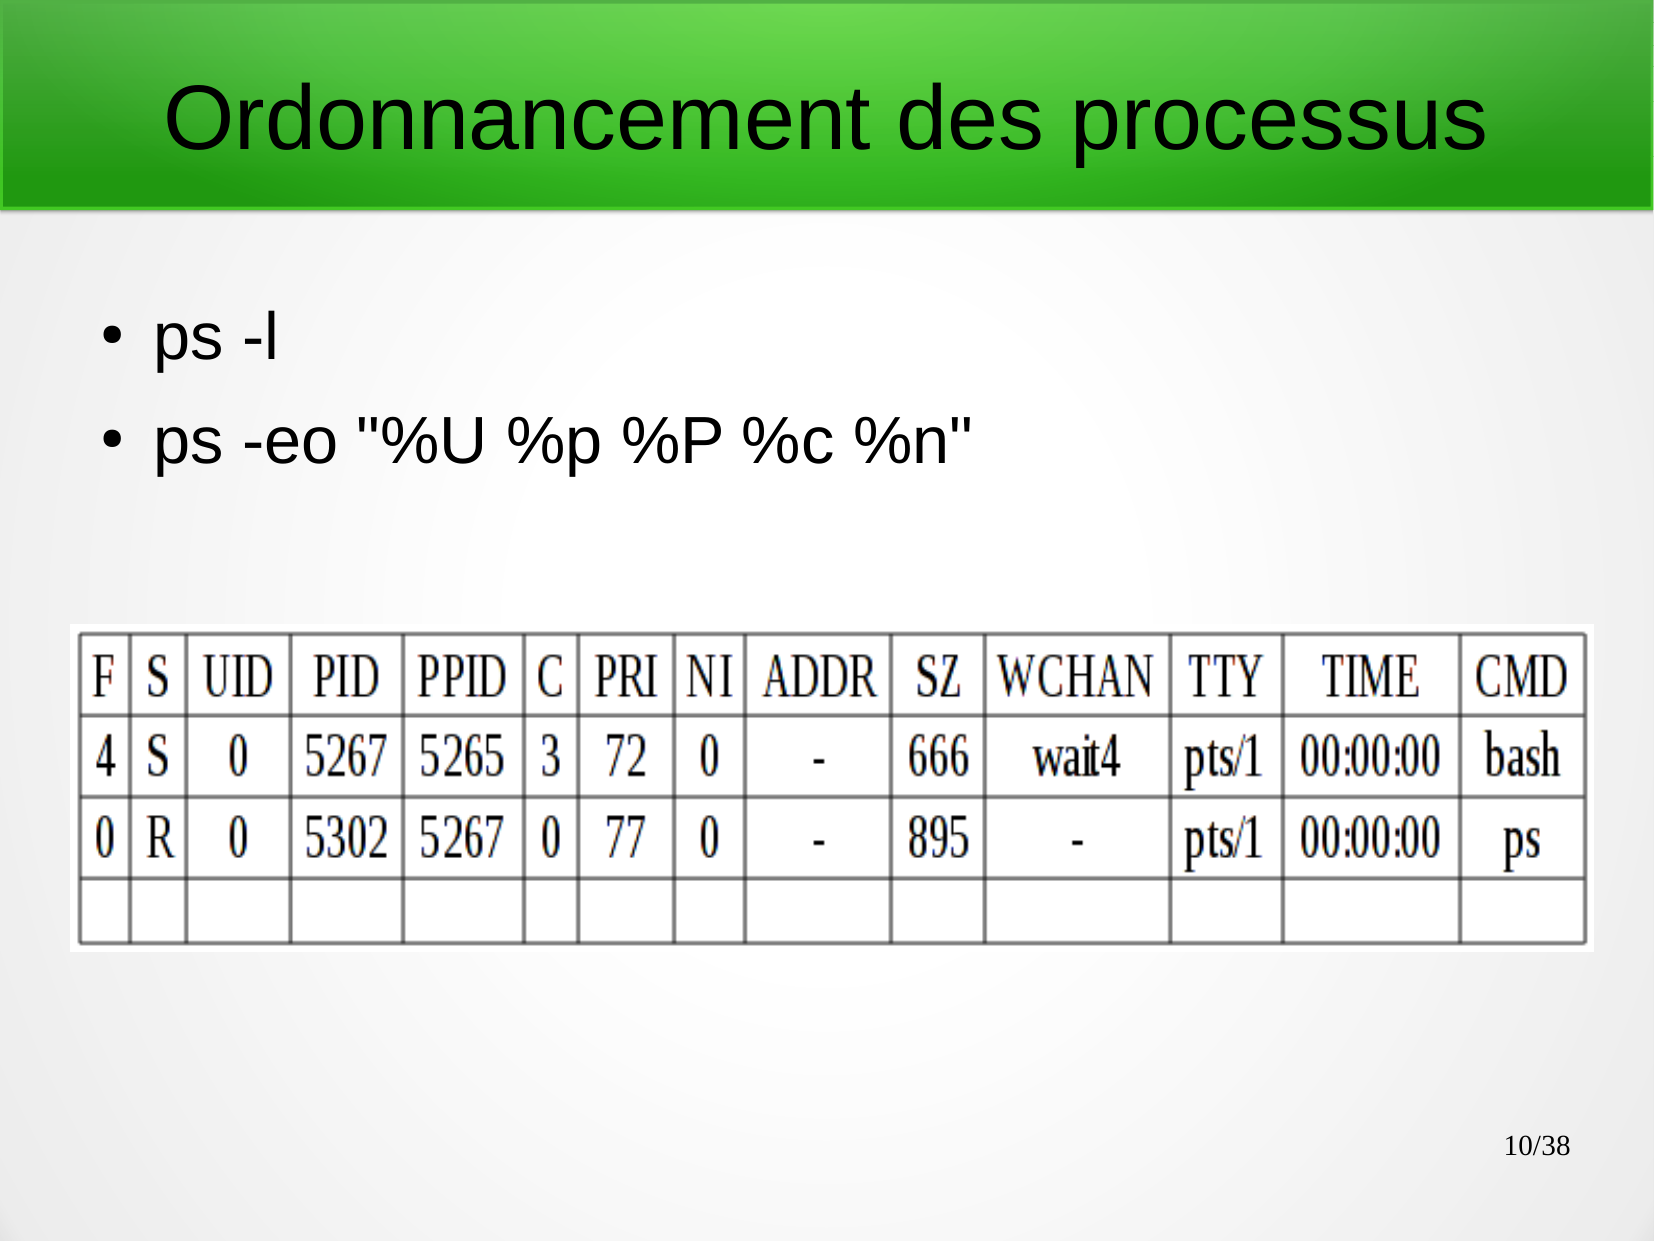

# Ordonnancement des processus
ps -l
ps -eo "%U %p %P %c %n"
10